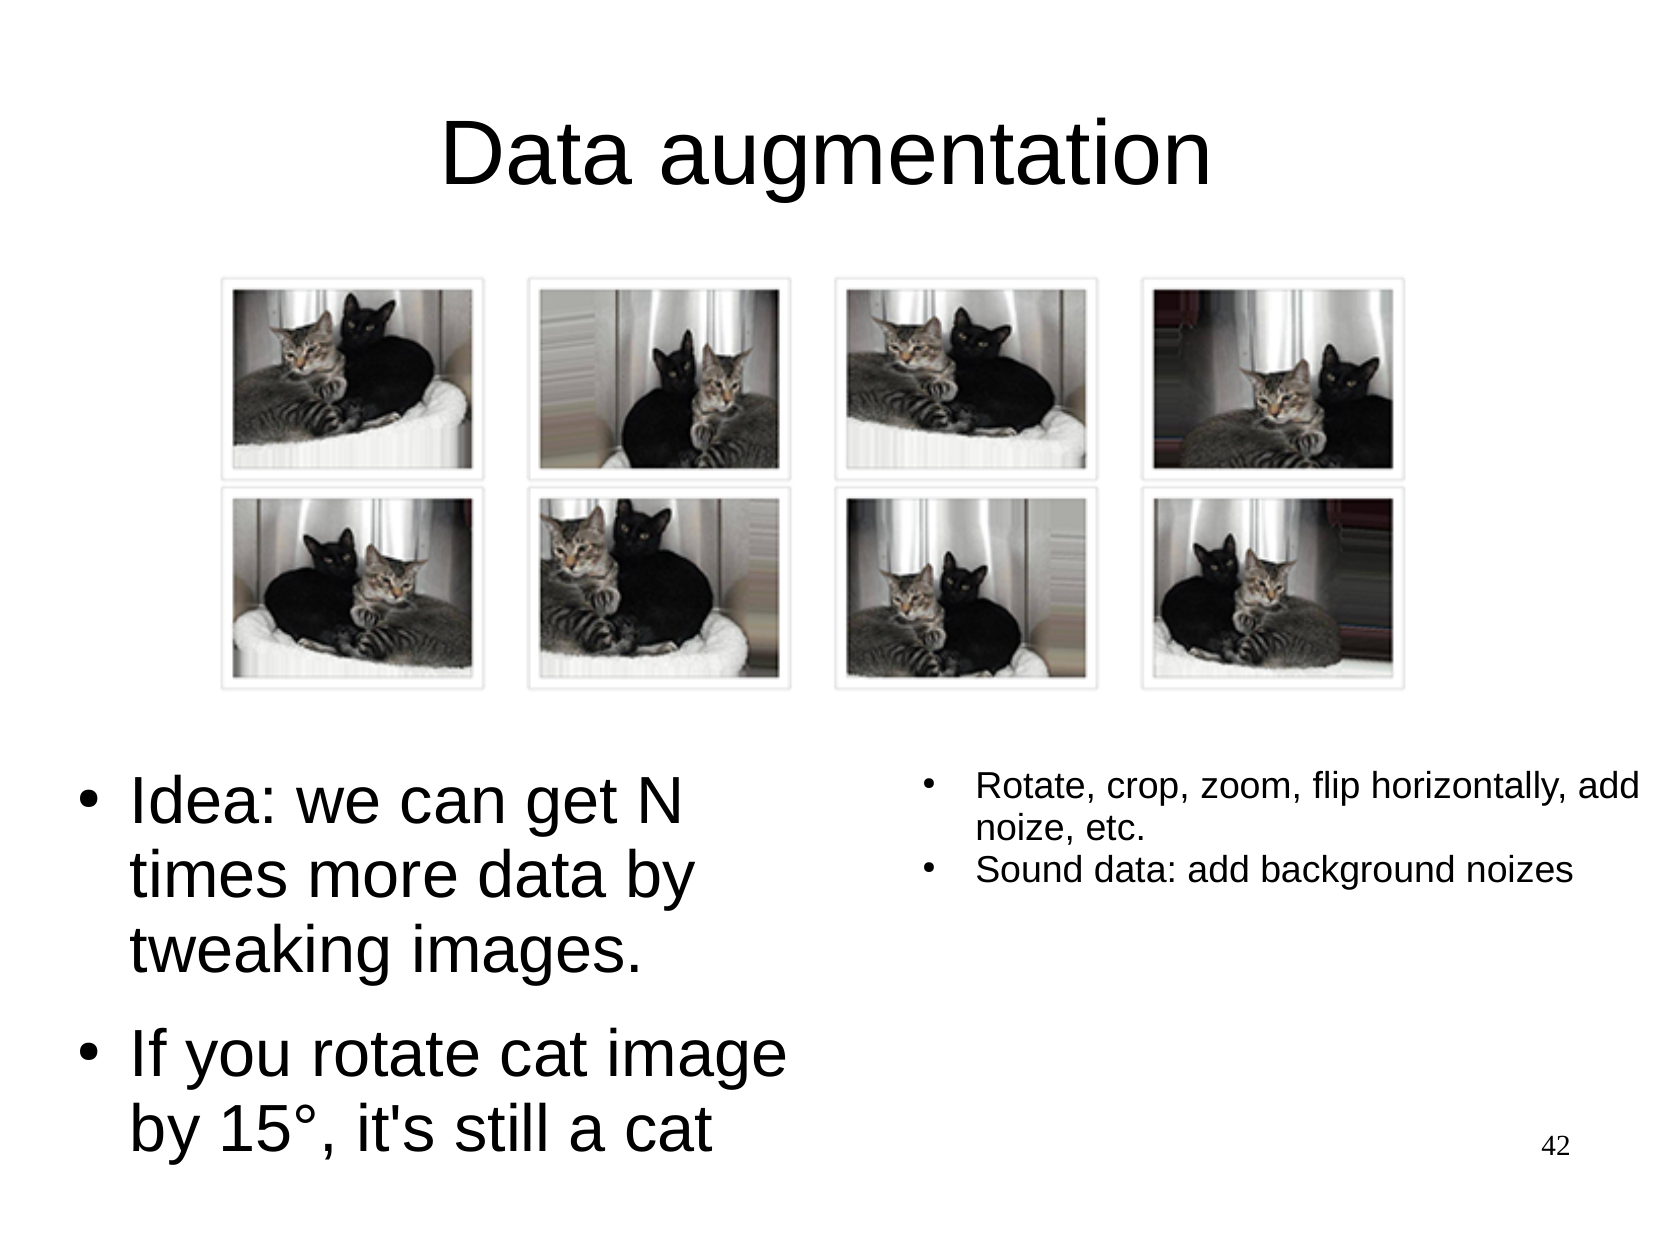

# Data augmentation
Rotate, crop, zoom, flip horizontally, add noize, etc.
Sound data: add background noizes
Idea: we can get N times more data by tweaking images.
If you rotate cat image by 15°, it's still a cat
42